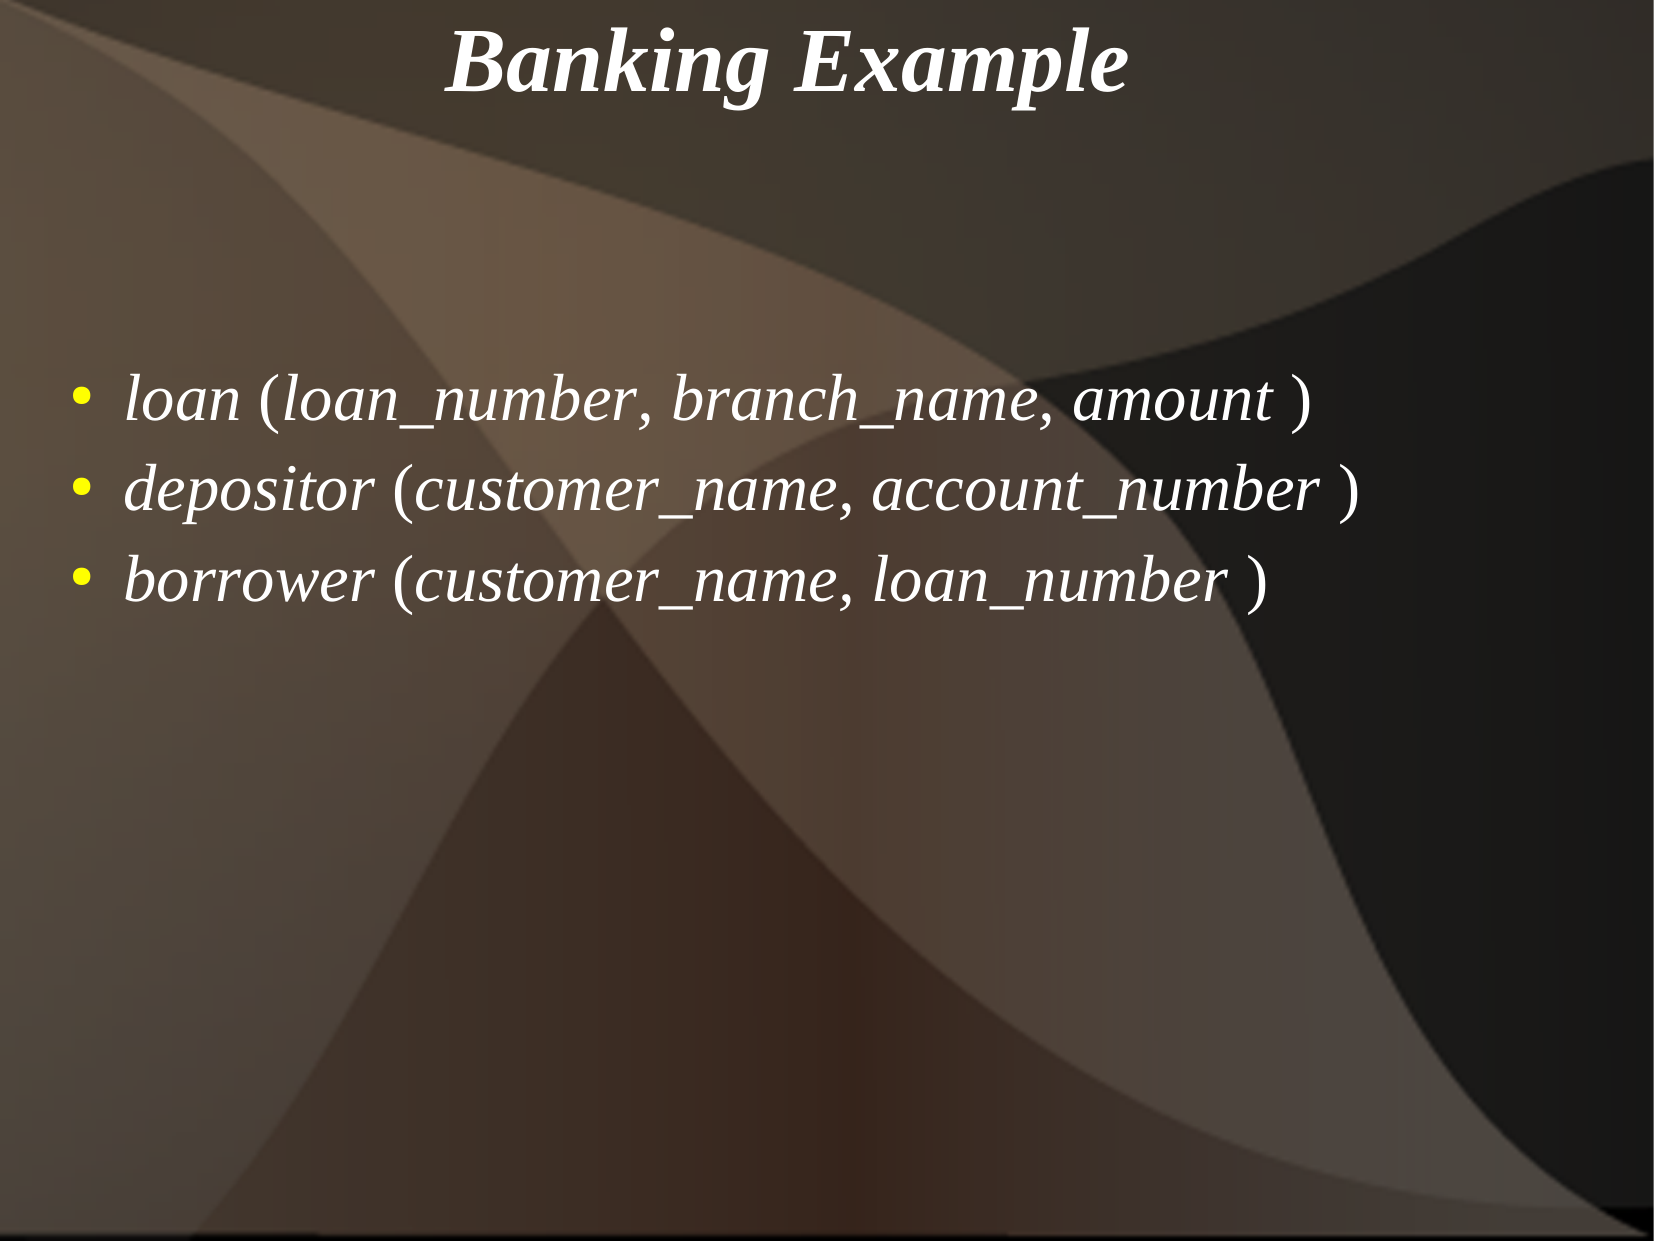

# Banking Example
loan (loan_number, branch_name, amount )
depositor (customer_name, account_number )
borrower (customer_name, loan_number )